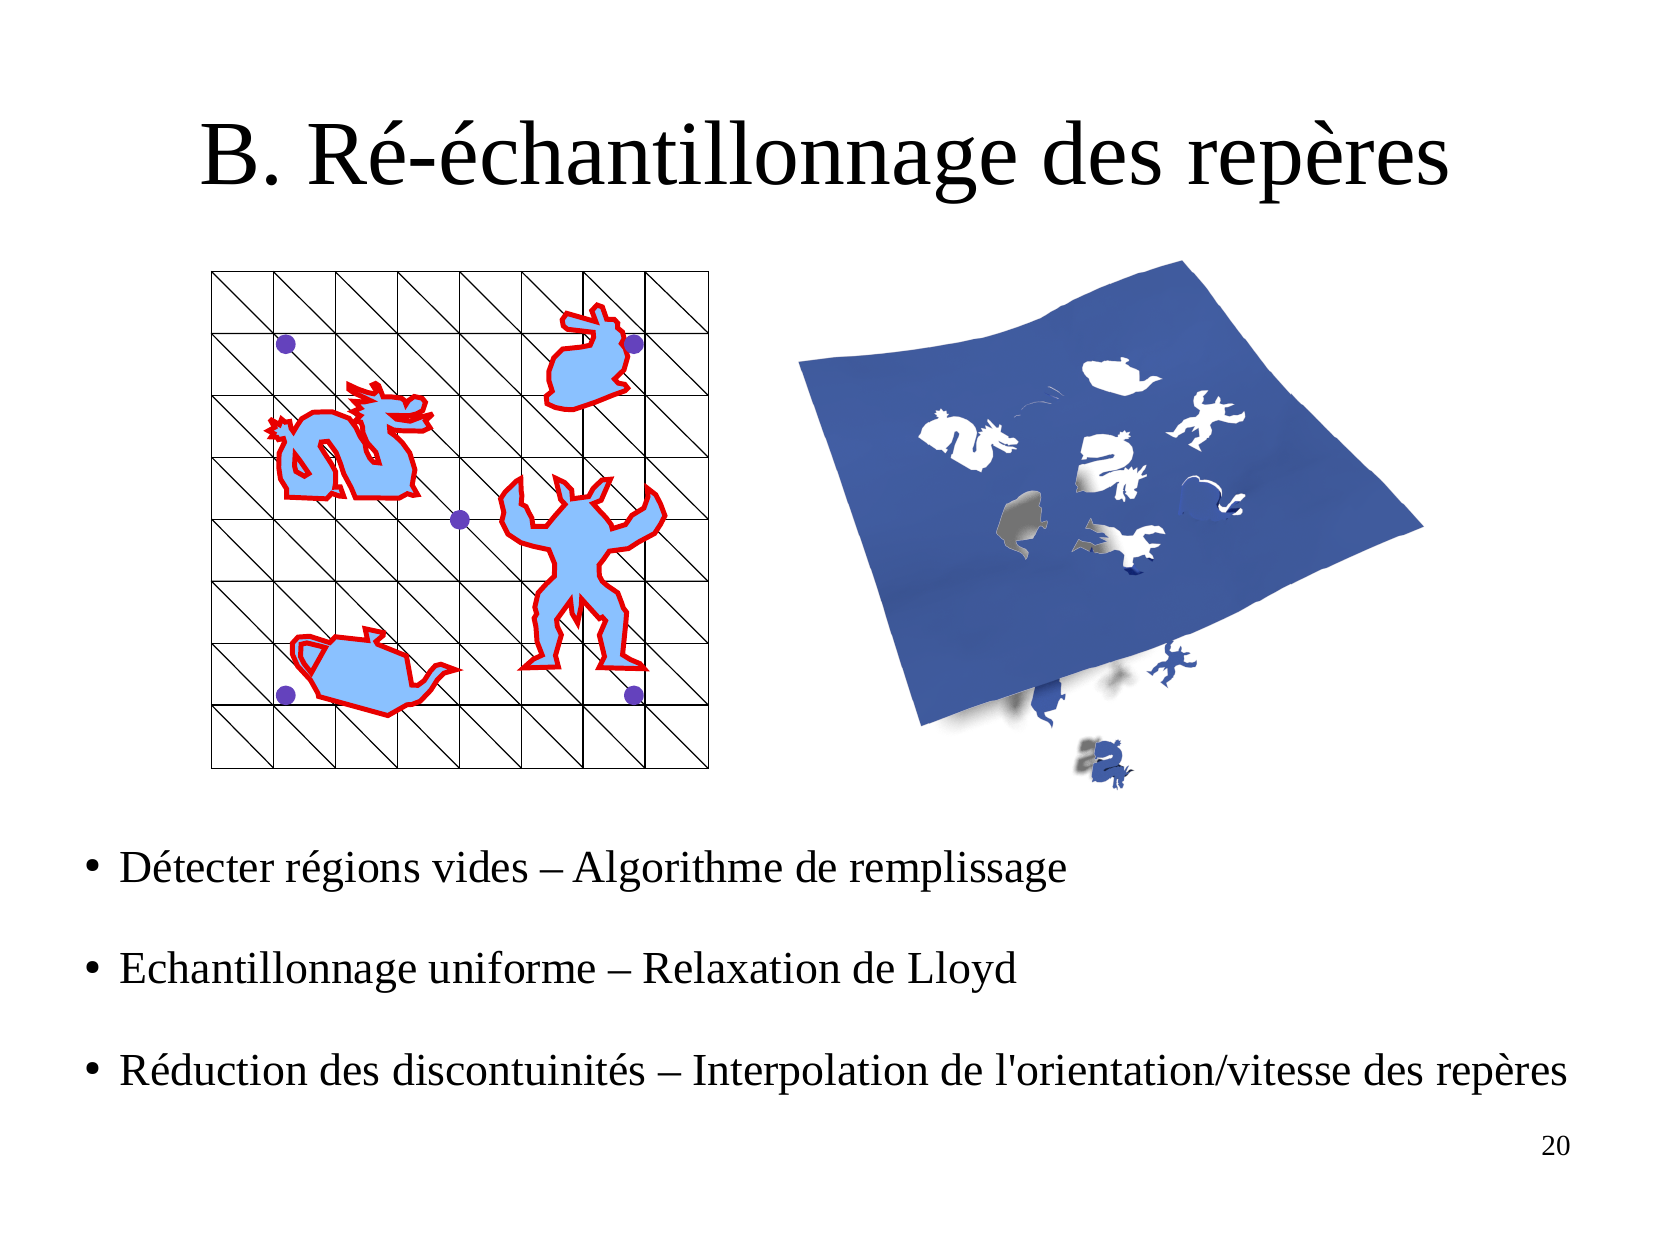

# B. Ré-échantillonnage des repères
Détecter régions vides – Algorithme de remplissage
Echantillonnage uniforme – Relaxation de Lloyd
Réduction des discontuinités – Interpolation de l'orientation/vitesse des repères
20